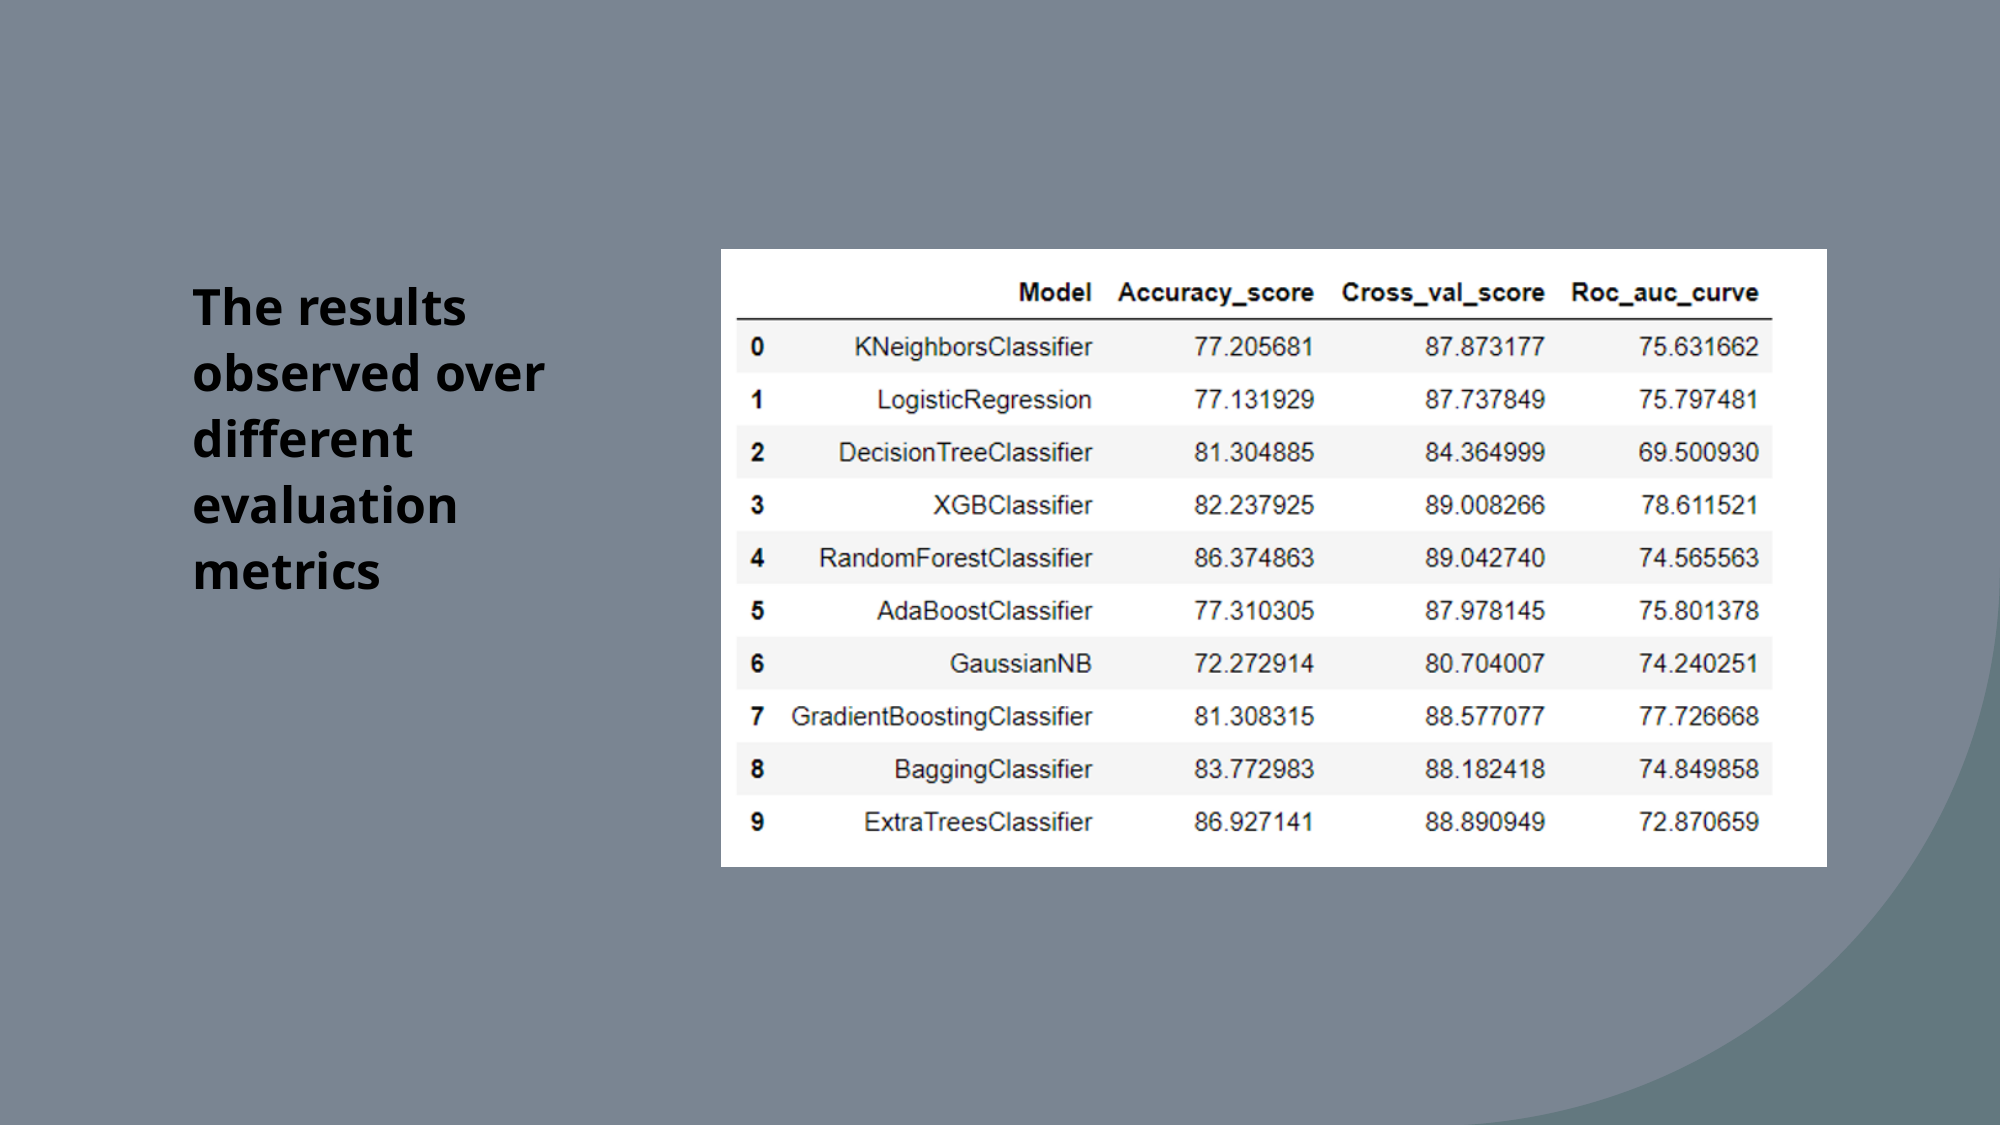

# The results observed over different evaluation metrics